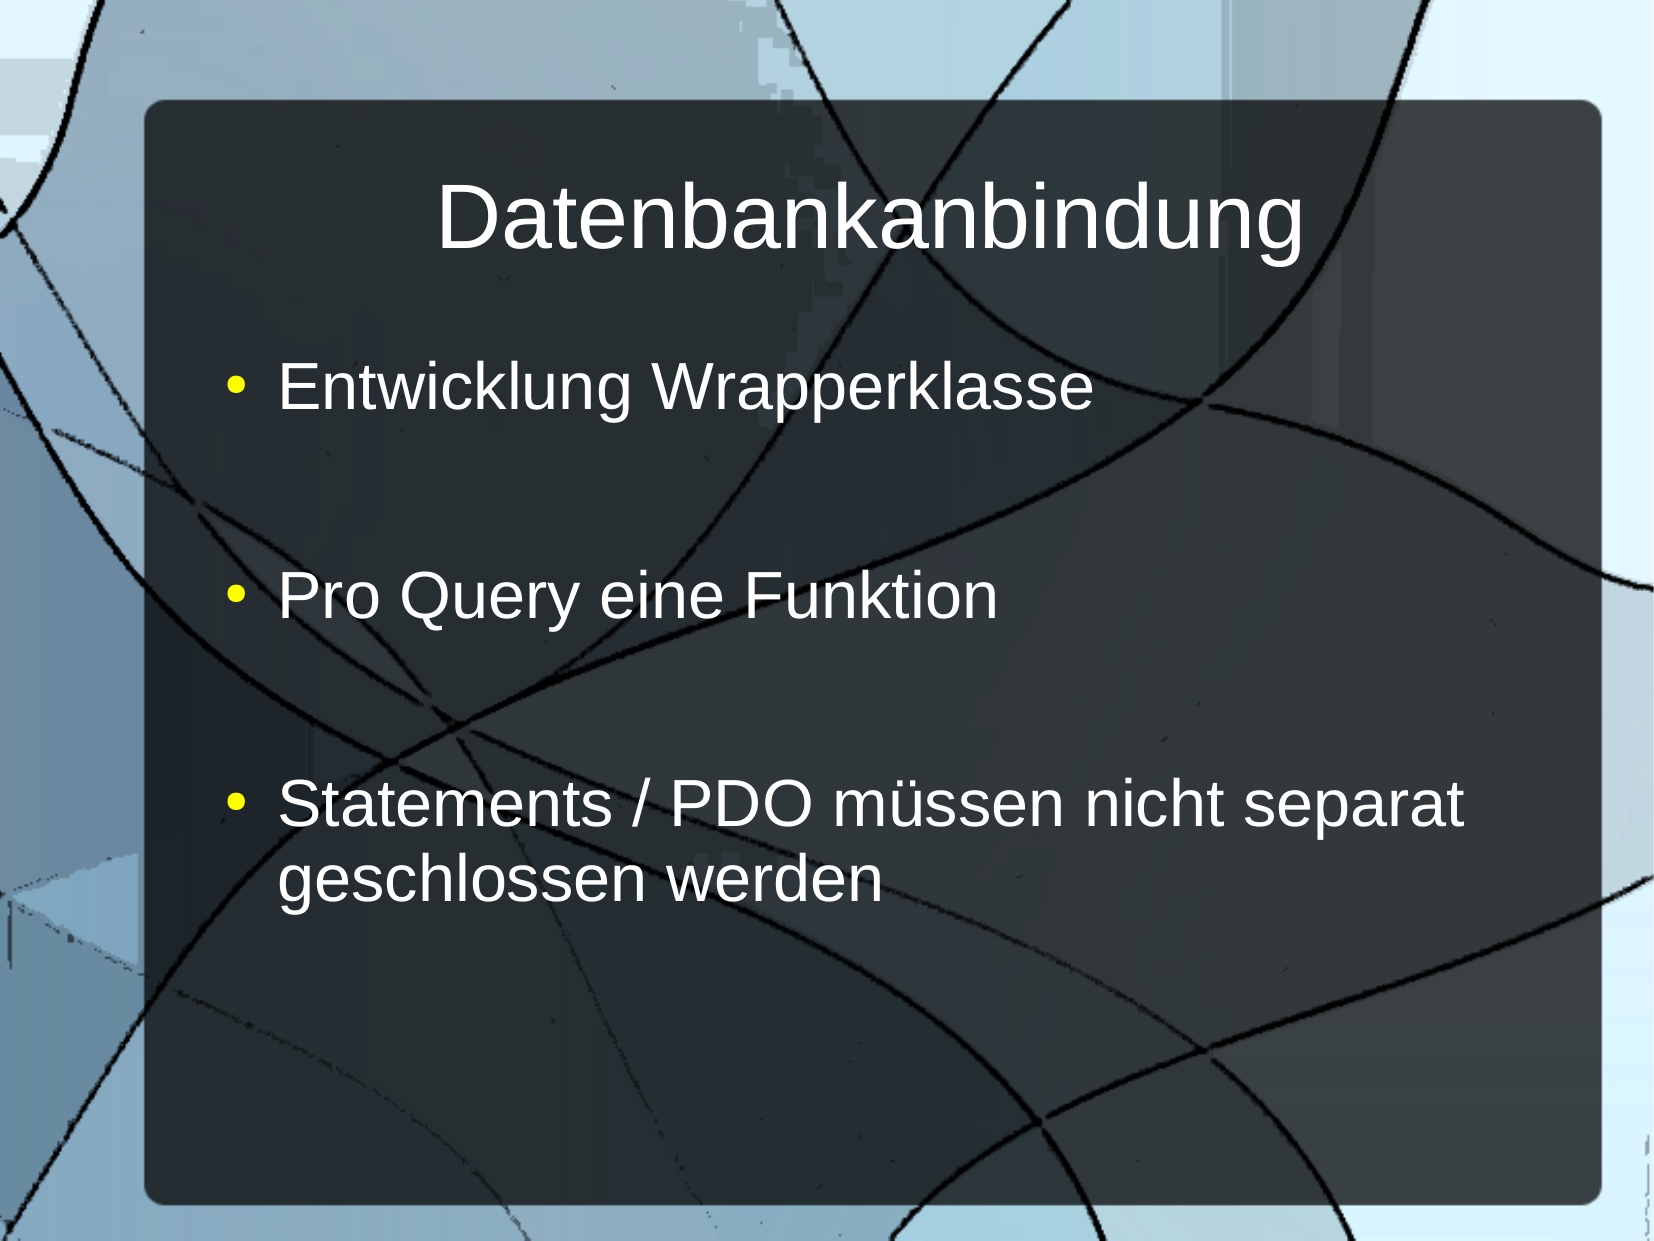

# Datenbankanbindung
Entwicklung Wrapperklasse
Pro Query eine Funktion
Statements / PDO müssen nicht separat geschlossen werden